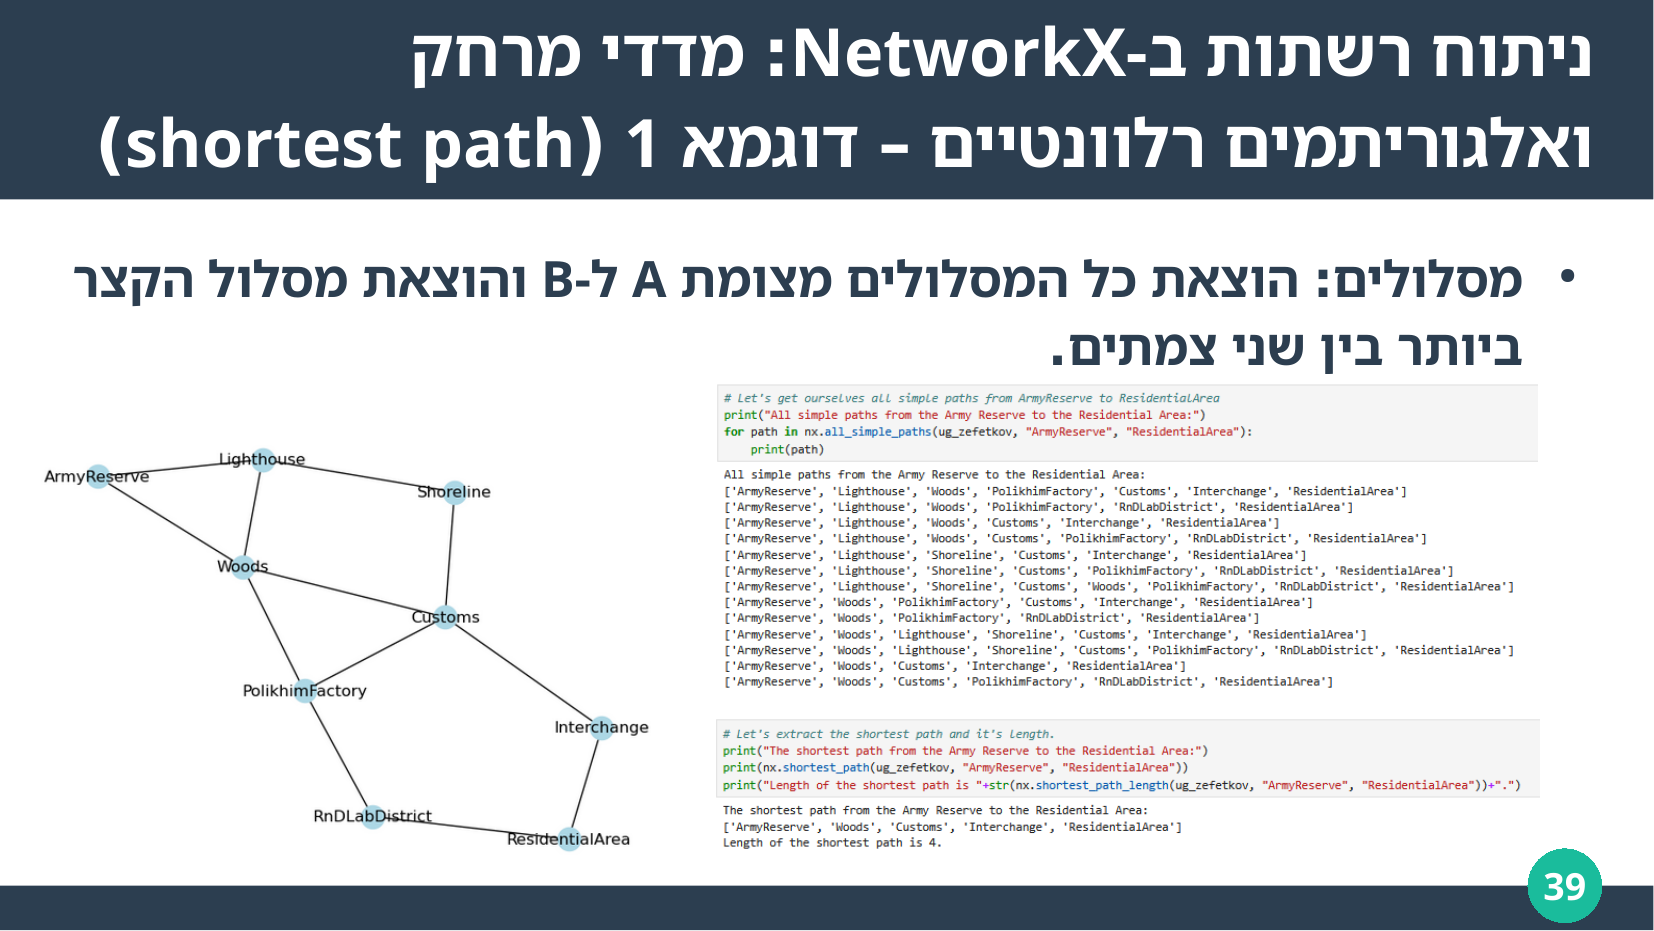

# ניתוח רשתות ב-NetworkX: מדדי מרחק ואלגוריתמים רלוונטיים – דוגמא 1 (shortest path)
מסלולים: הוצאת כל המסלולים מצומת A ל-B והוצאת מסלול הקצר ביותר בין שני צמתים.
39